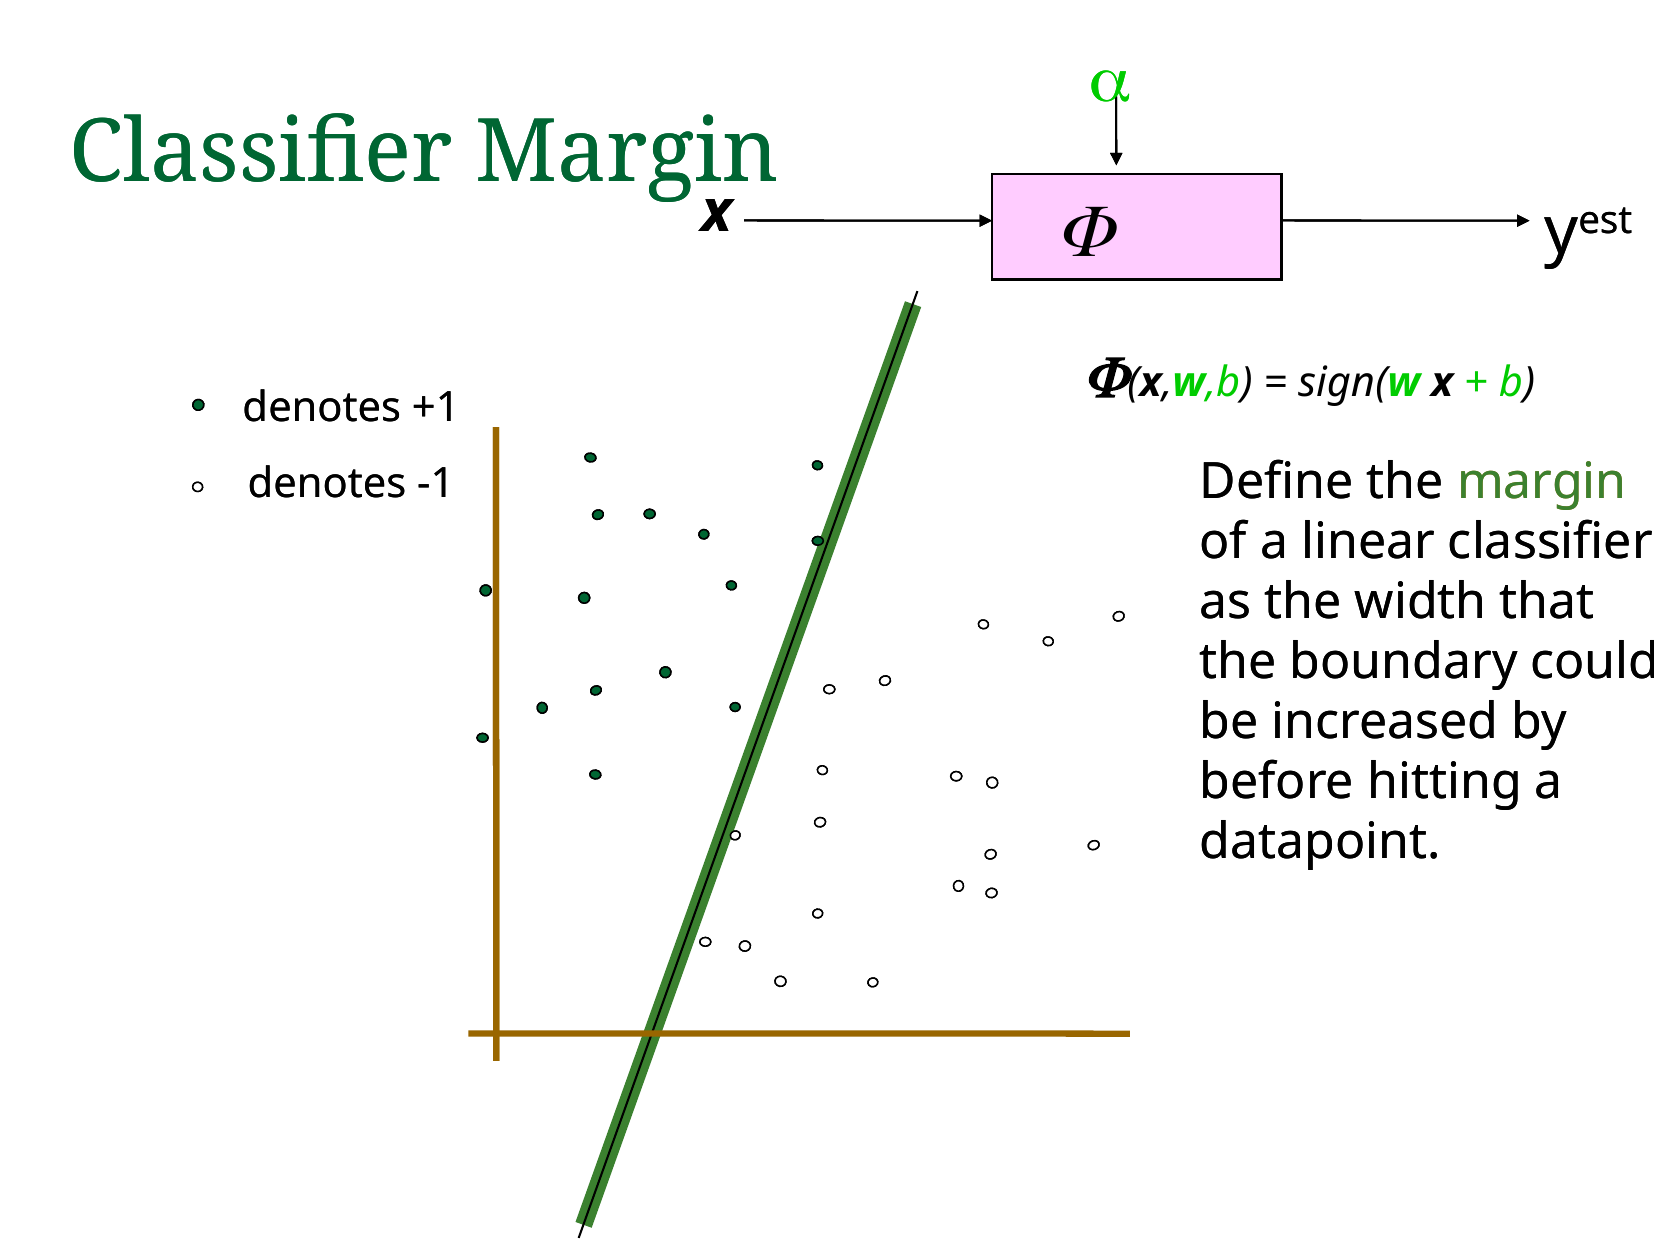



Classifier Margin
Classifier Margin
x
x
f
F
yest
yest
F(x,w,b) = sign(w x + b)
denotes +1
denotes -1
denotes +1
denotes -1
Define the margin of a linear classifier as the width that the boundary could be increased by before hitting a datapoint.
Define the margin of a linear classifier as the width that the boundary could be increased by before hitting a datapoint.